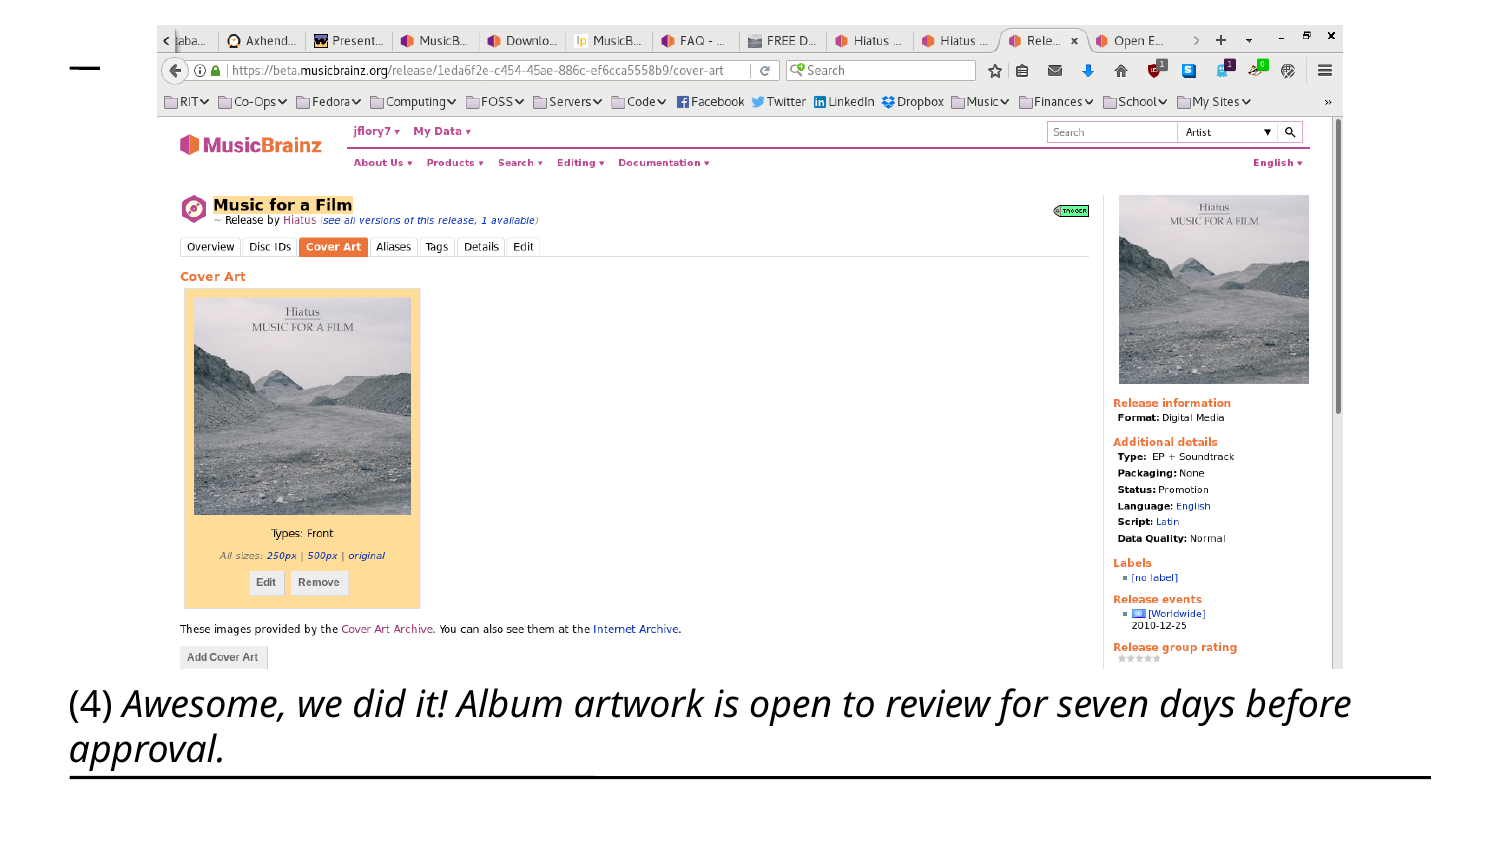

# (4) Awesome, we did it! Album artwork is open to review for seven days before approval.